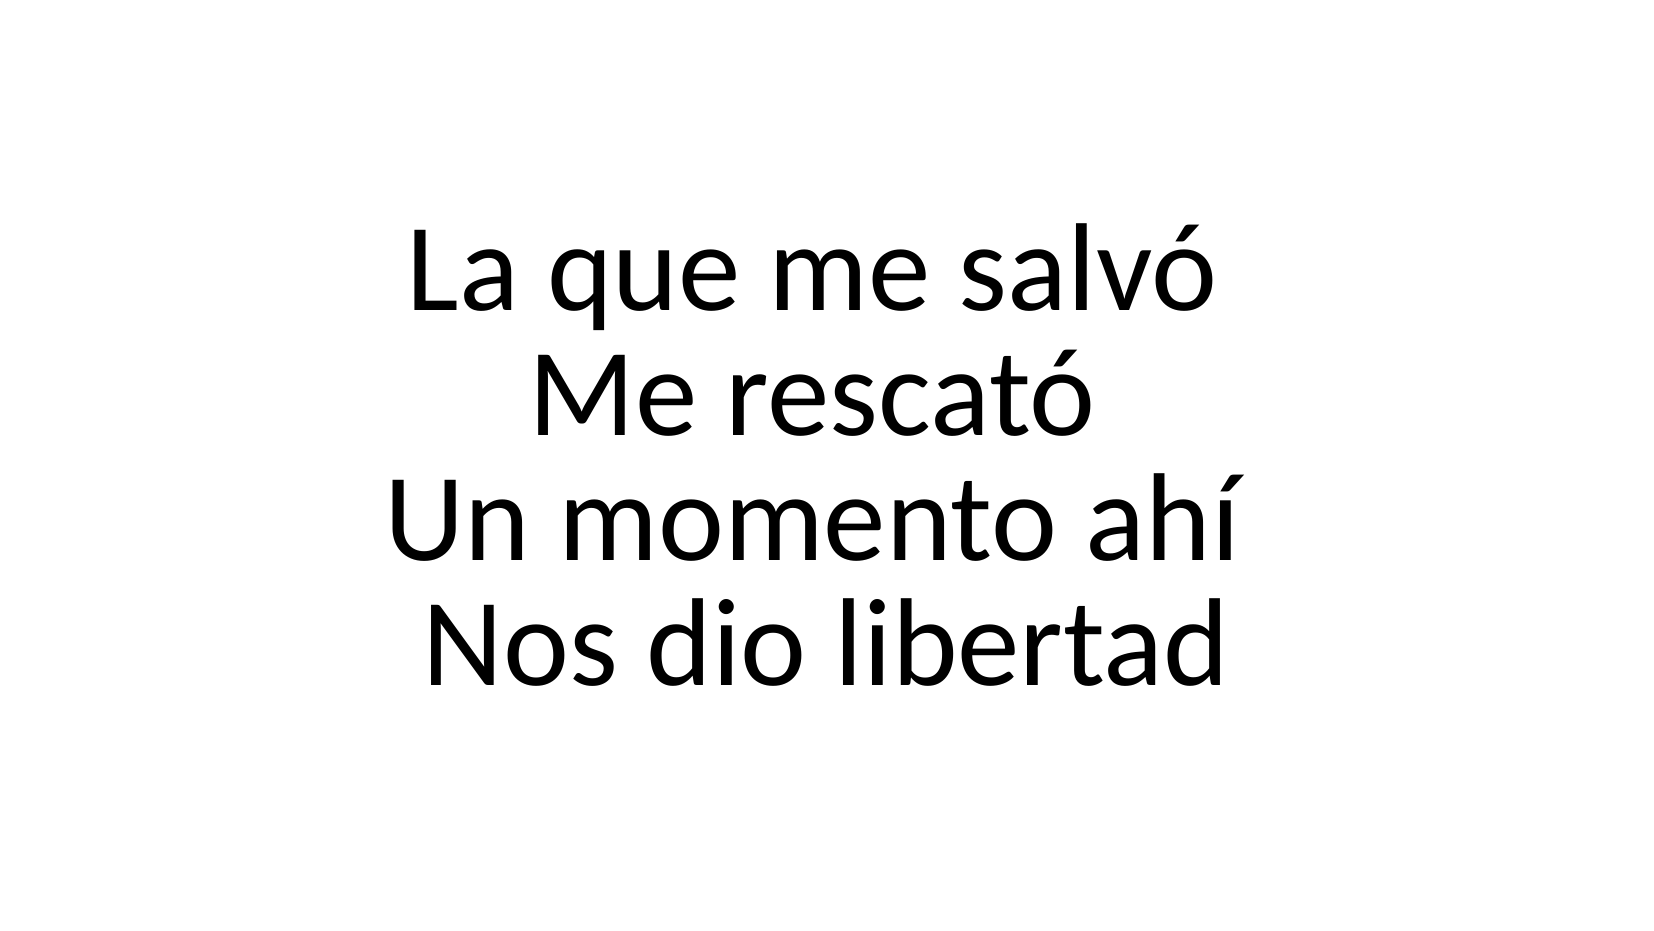

# La que me salvó Me rescató Un momento ahí Nos dio libertad